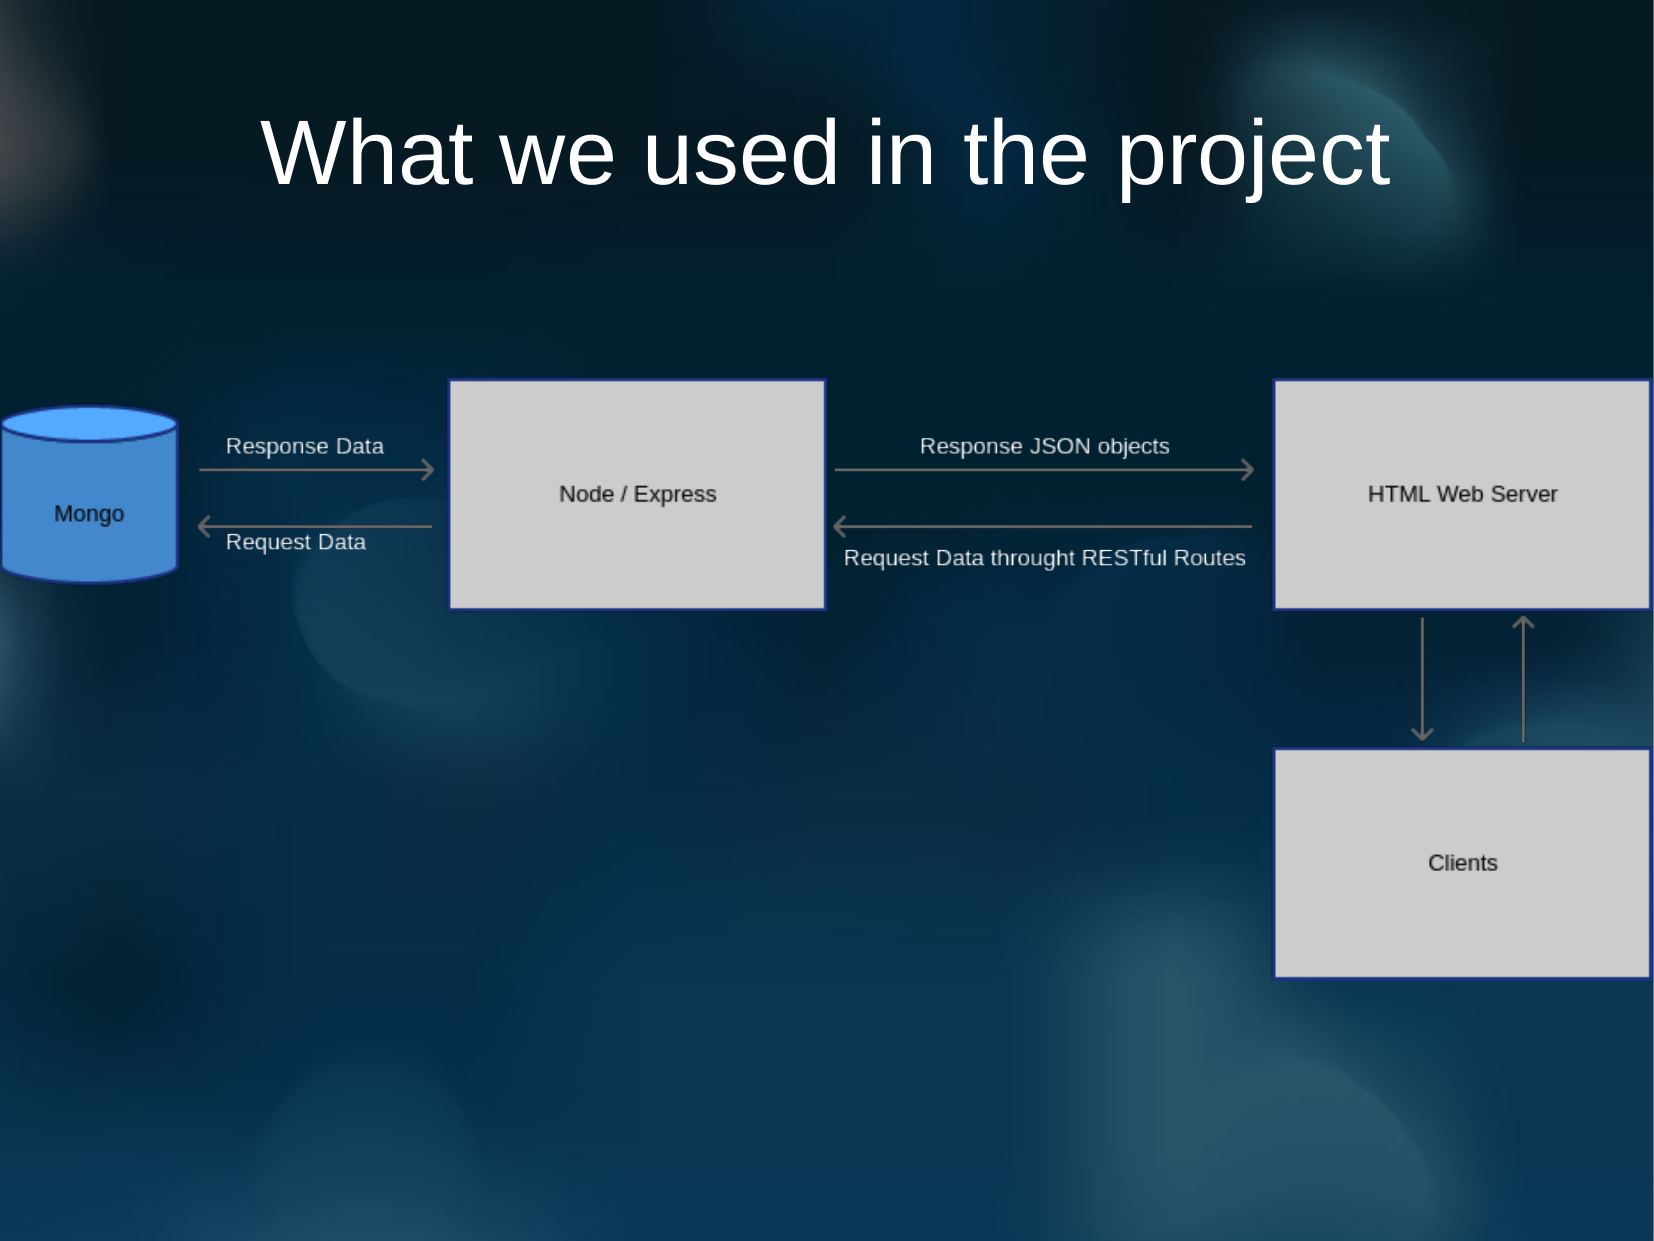

# What we used in the project